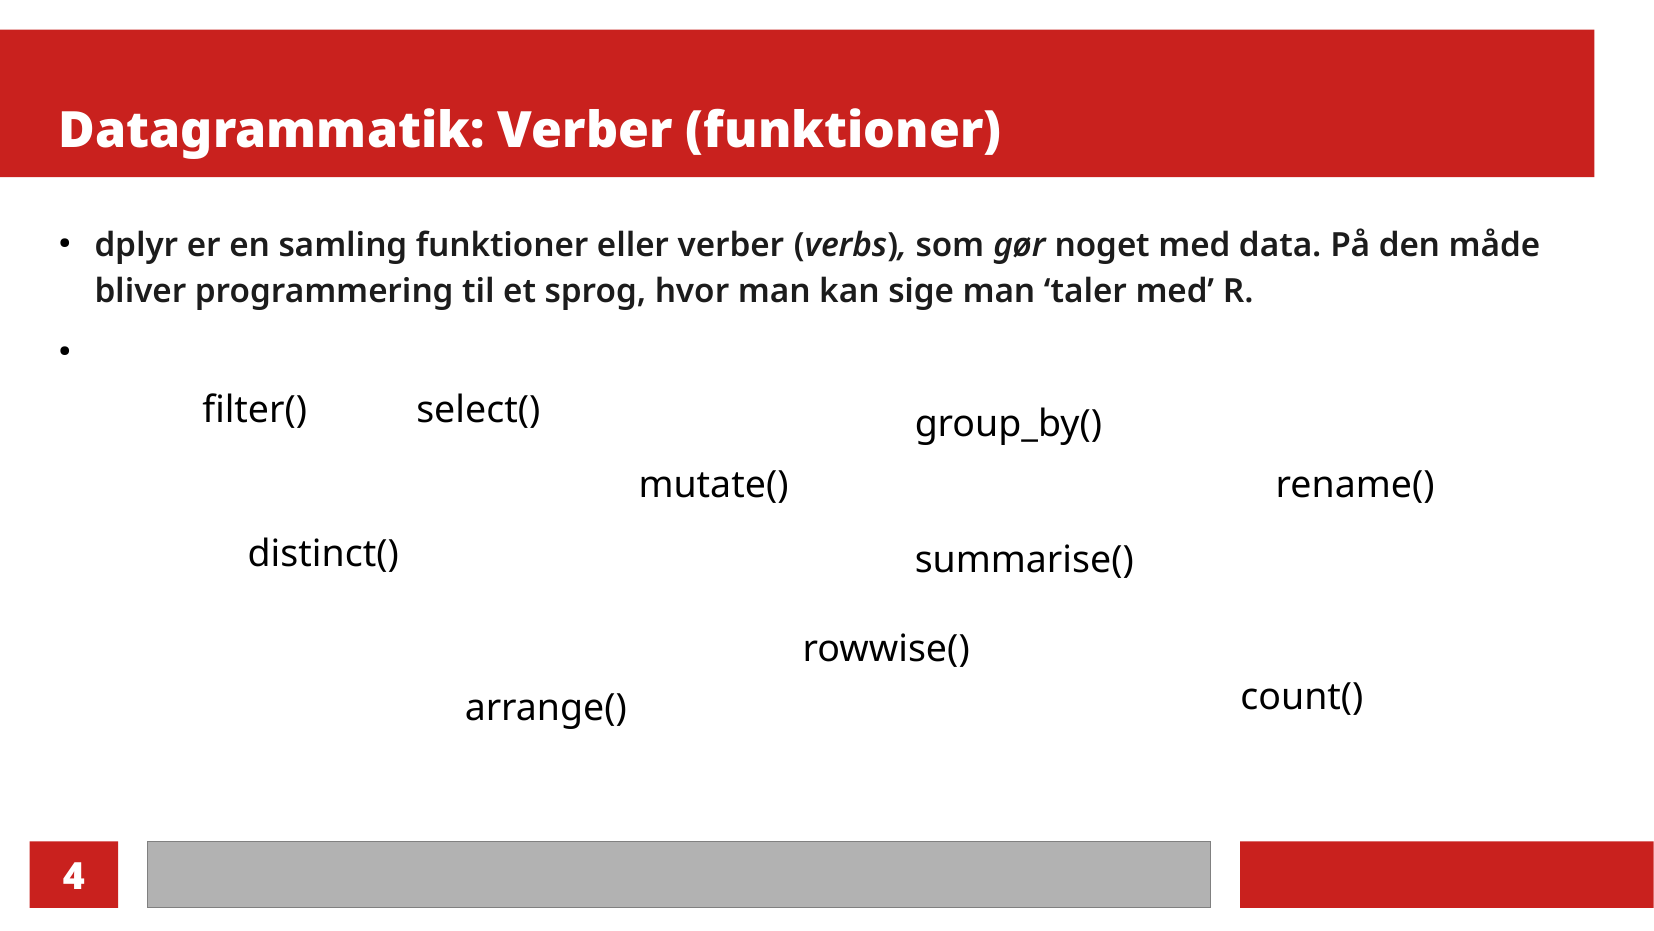

# Datagrammatik: Verber (funktioner)
dplyr er en samling funktioner eller verber (verbs), som gør noget med data. På den måde bliver programmering til et sprog, hvor man kan sige man ‘taler med’ R.
filter()
select()
group_by()
mutate()
rename()
distinct()
summarise()
rowwise()
count()
arrange()
4